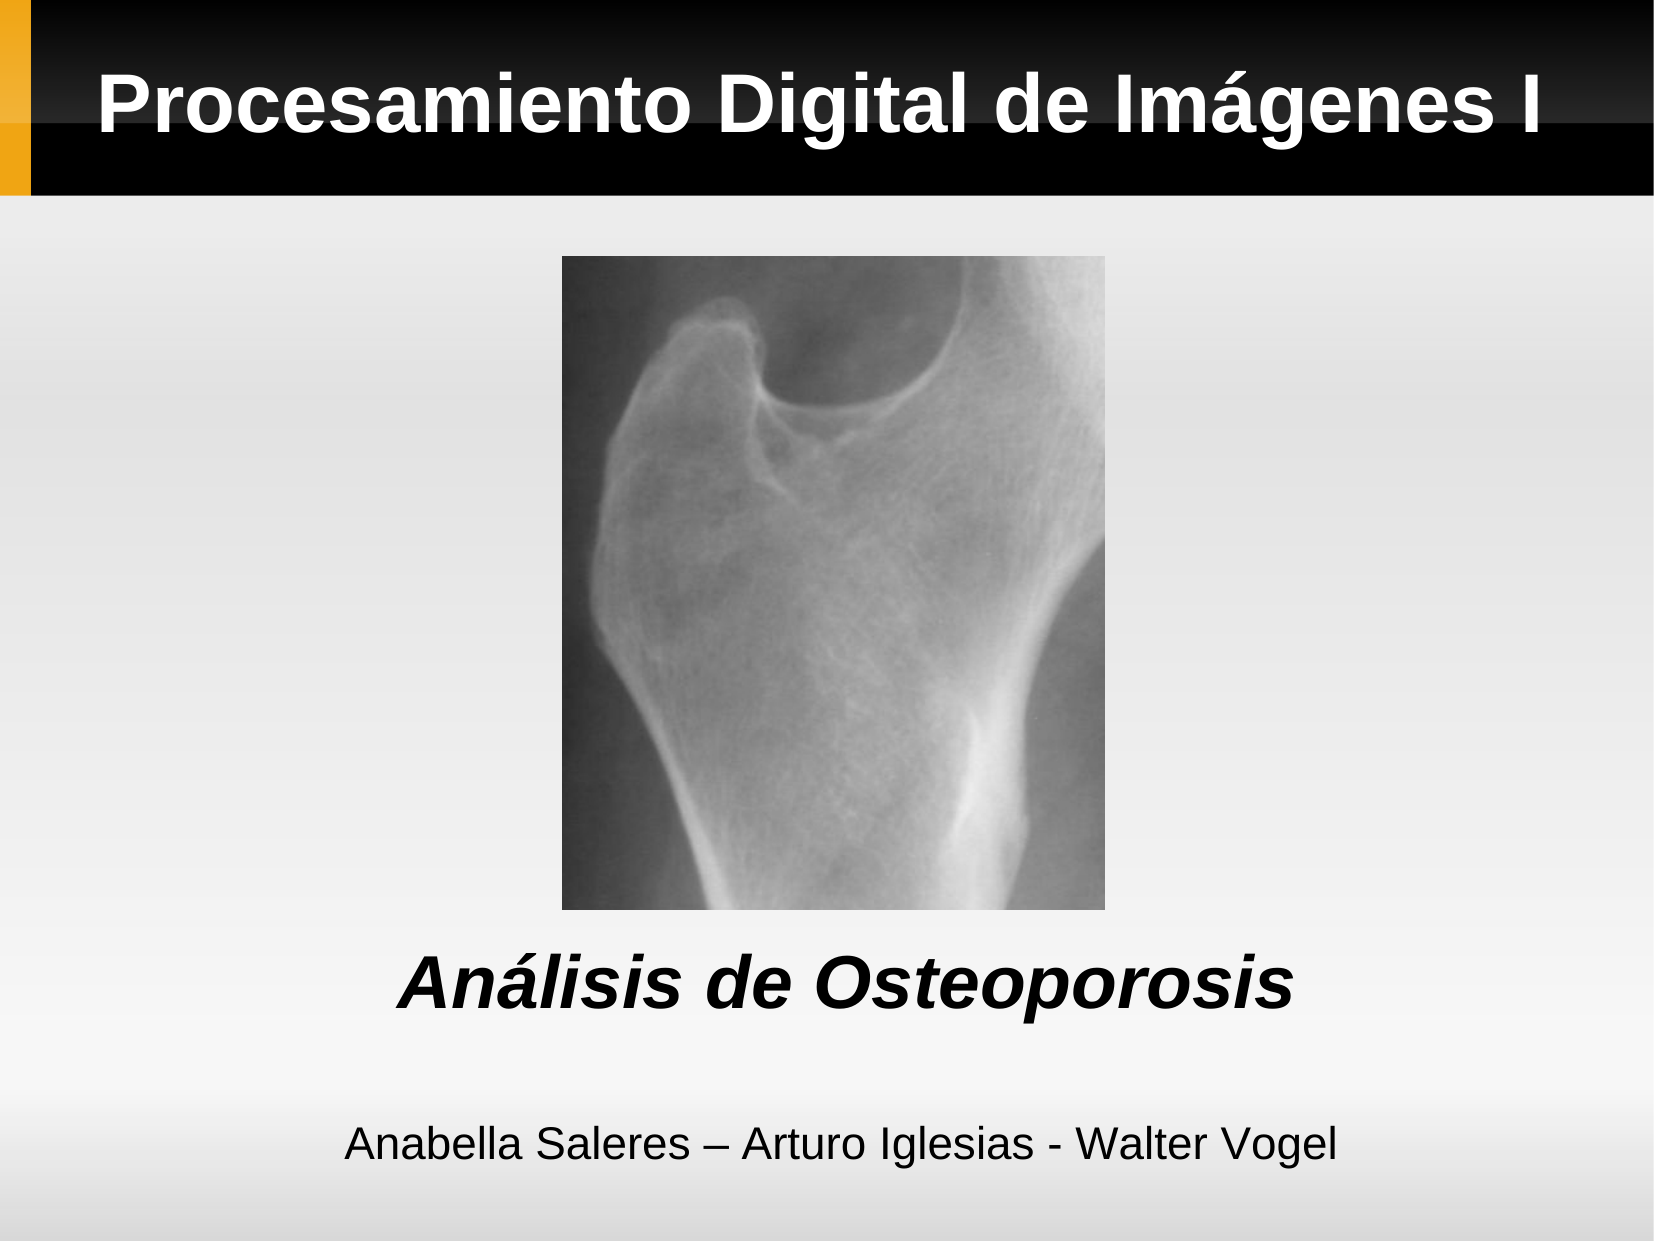

# Procesamiento Digital de Imágenes I
Análisis de Osteoporosis
Anabella Saleres – Arturo Iglesias - Walter Vogel